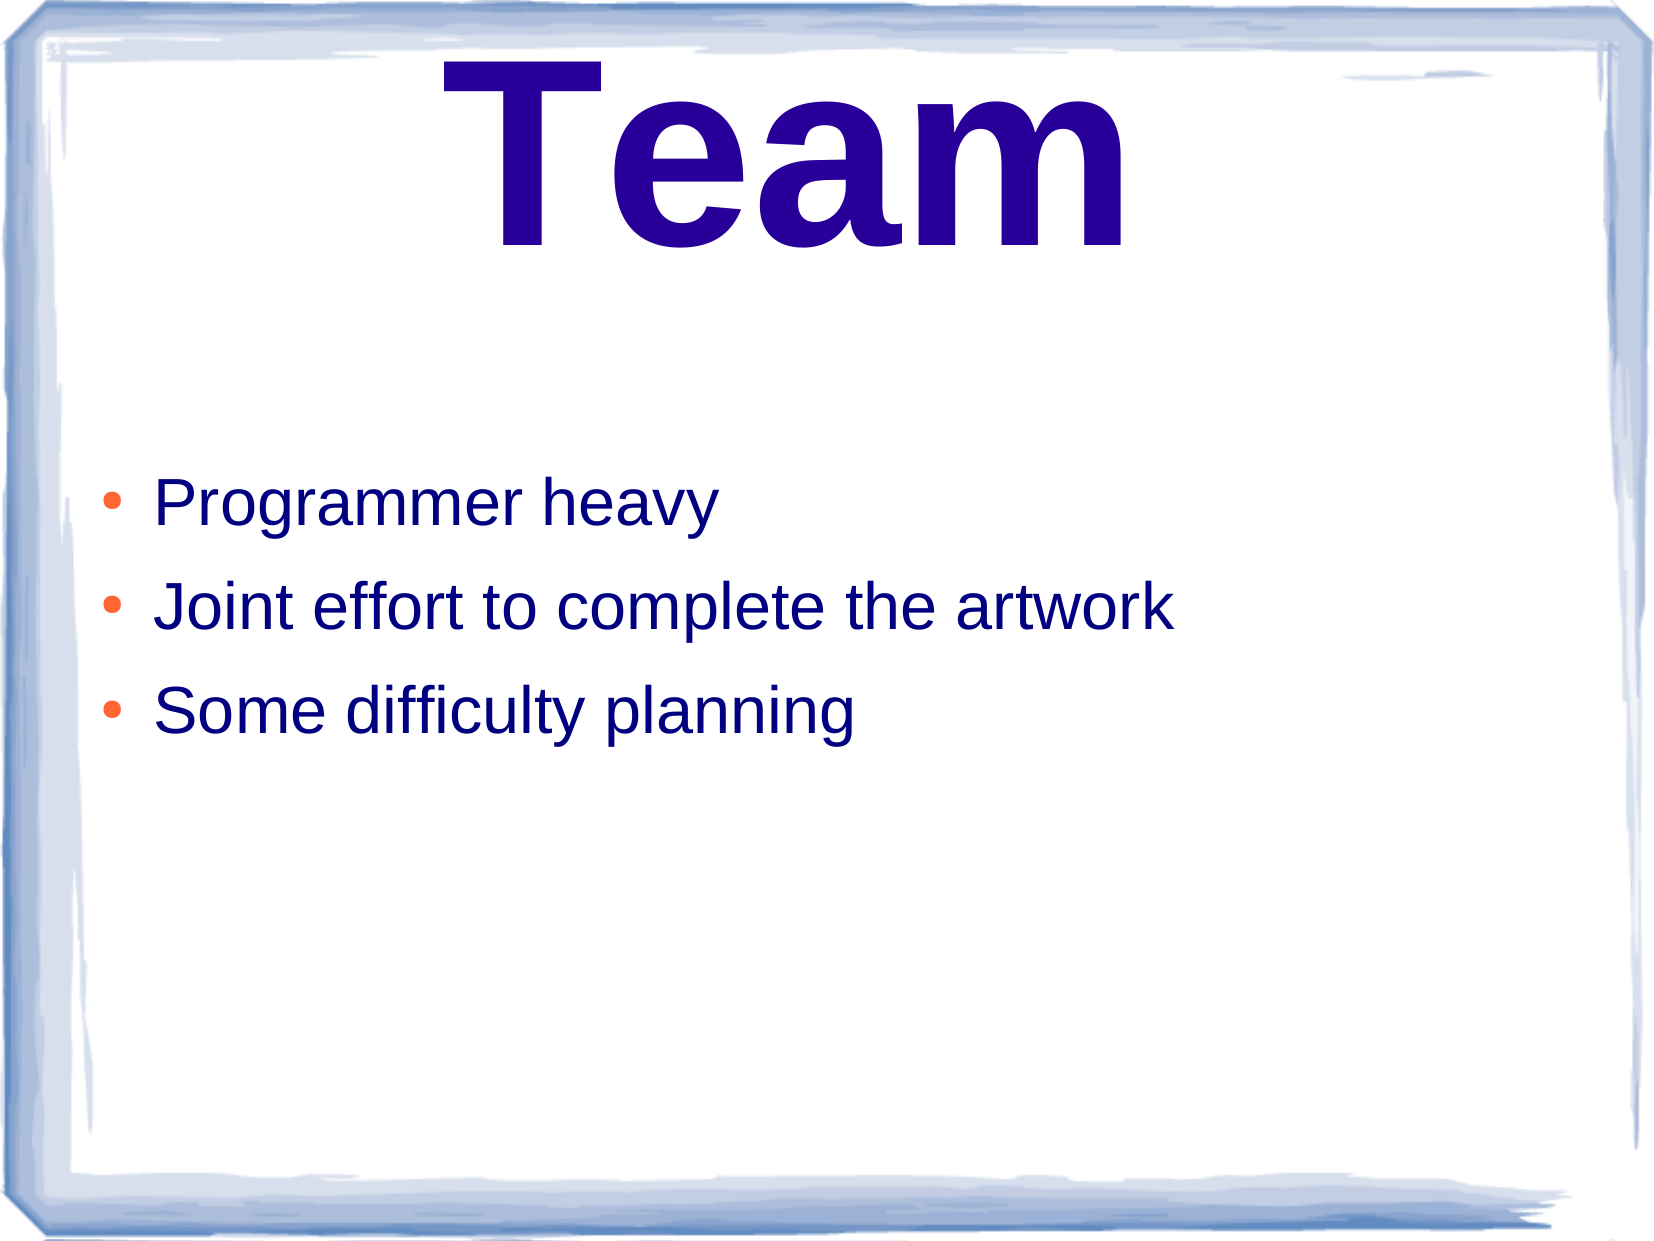

# Team
Programmer heavy
Joint effort to complete the artwork
Some difficulty planning